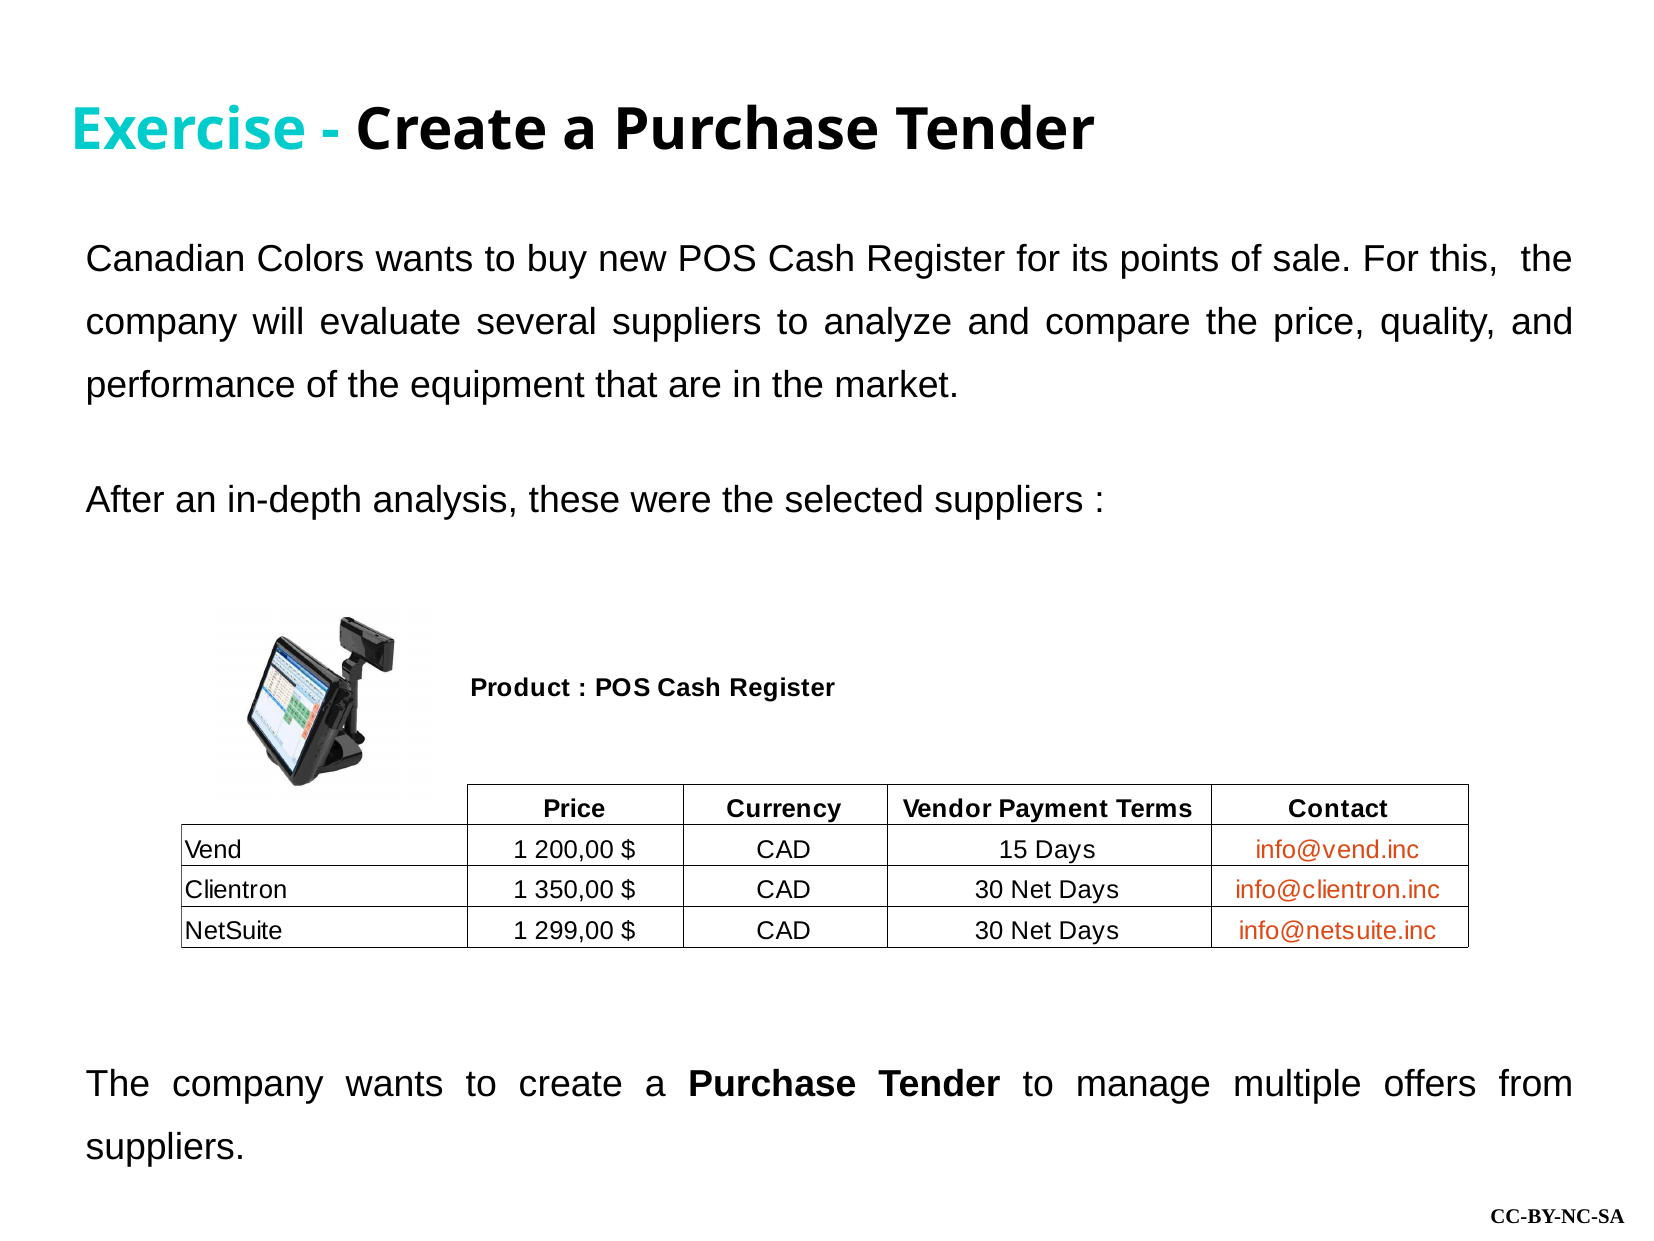

# Exercise - Create a Purchase Tender
Canadian Colors wants to buy new POS Cash Register for its points of sale. For this, the company will evaluate several suppliers to analyze and compare the price, quality, and performance of the equipment that are in the market.
After an in-depth analysis, these were the selected suppliers :
The company wants to create a Purchase Tender to manage multiple offers from suppliers.